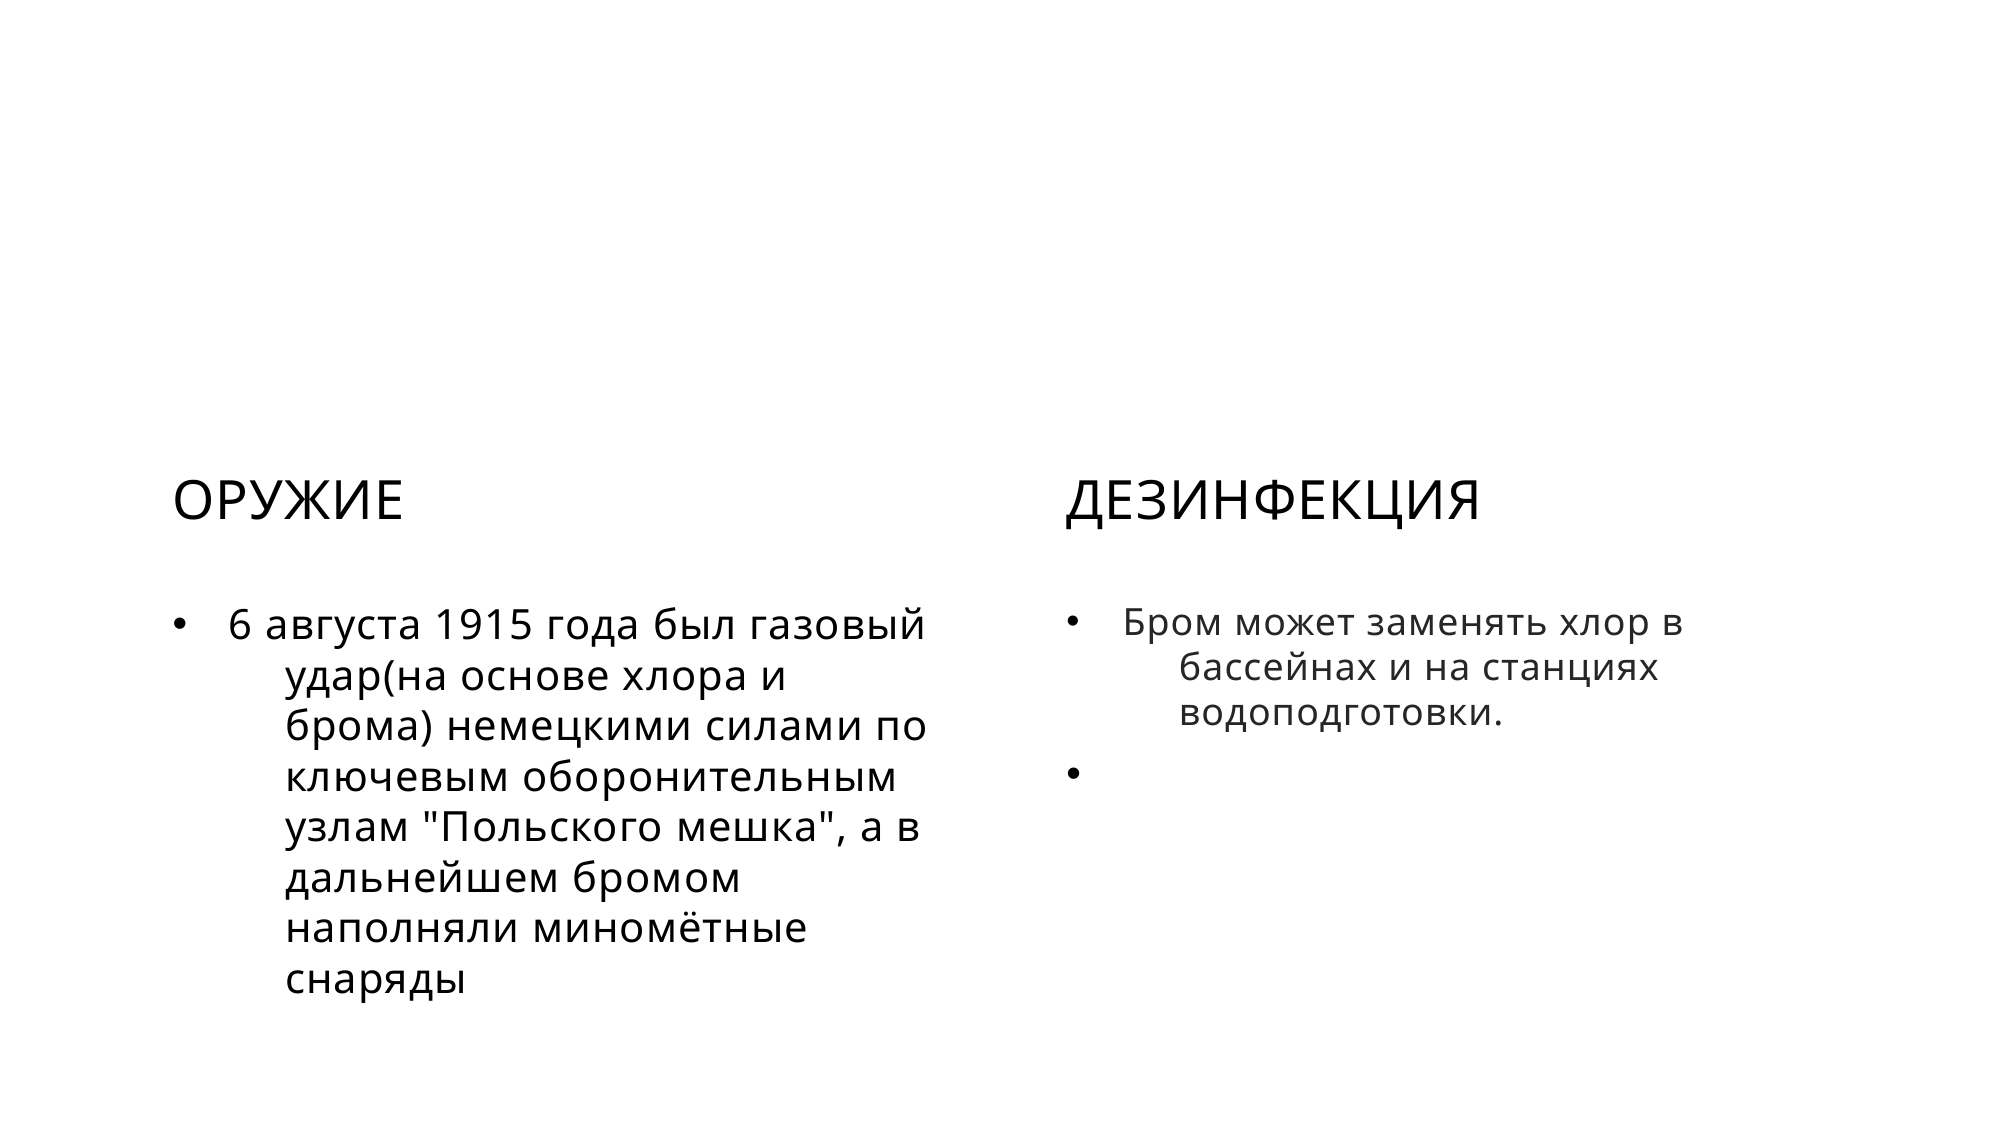

# Особые области применения брома
оружие
дезинфекция
6 августа 1915 года был газовый удар(на основе хлора и брома) немецкими силами по ключевым оборонительным узлам "Польского мешка", а в дальнейшем бромом наполняли миномётные снаряды
Бром может заменять хлор в бассейнах и на станциях водоподготовки.